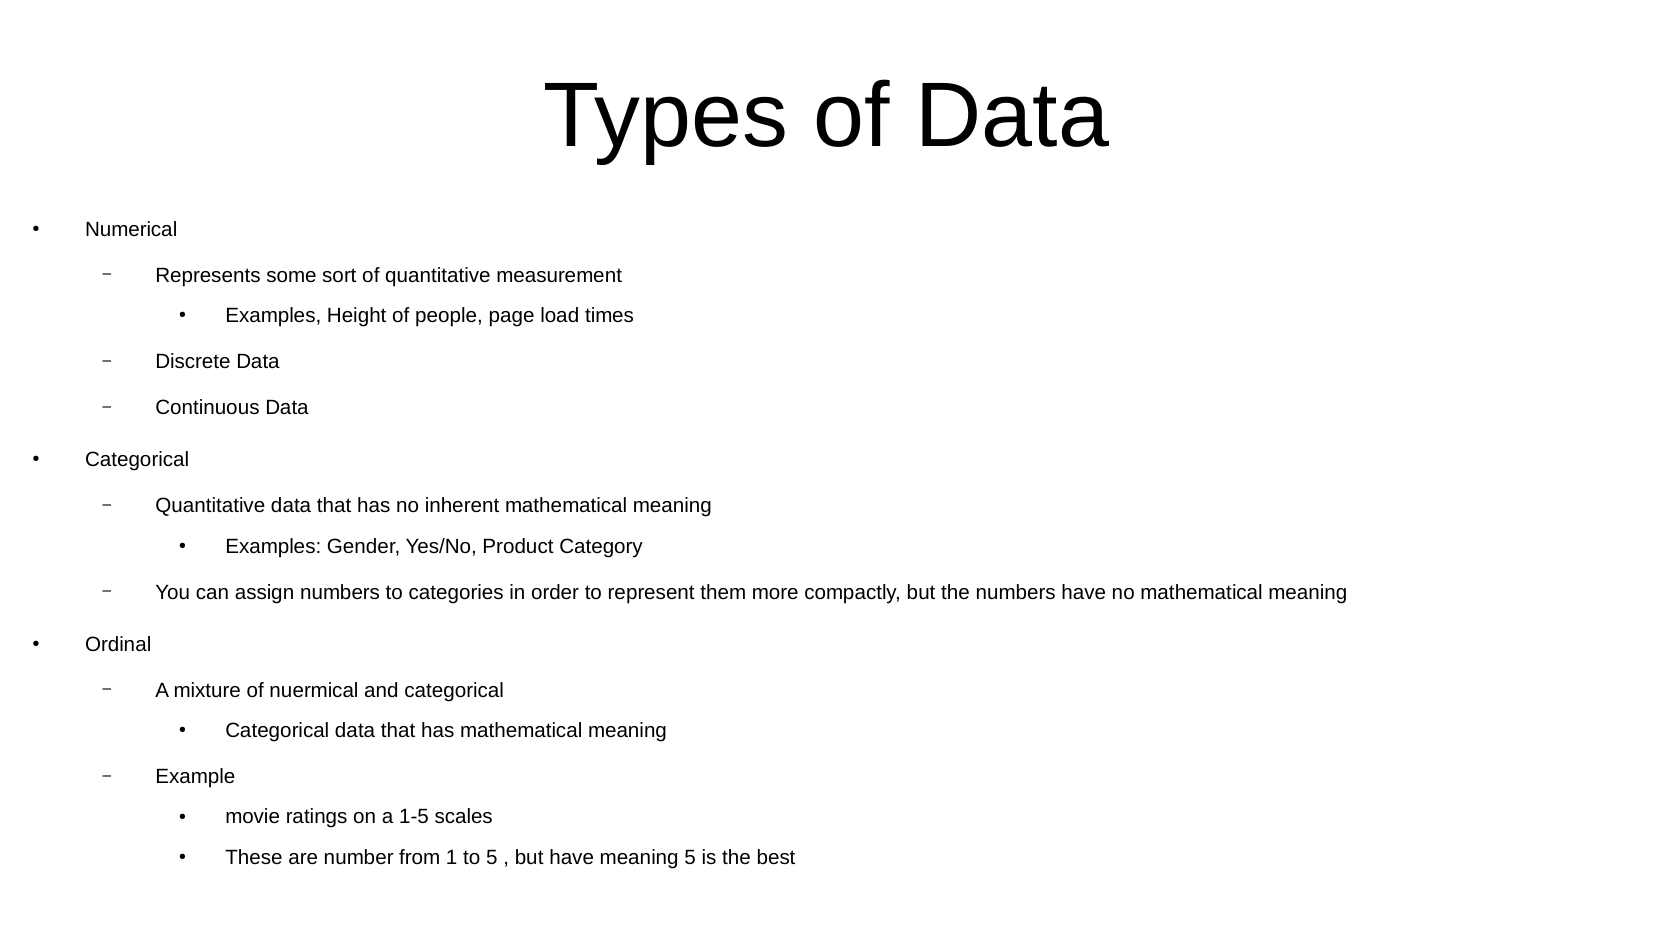

# Types of Data
Numerical
Represents some sort of quantitative measurement
Examples, Height of people, page load times
Discrete Data
Continuous Data
Categorical
Quantitative data that has no inherent mathematical meaning
Examples: Gender, Yes/No, Product Category
You can assign numbers to categories in order to represent them more compactly, but the numbers have no mathematical meaning
Ordinal
A mixture of nuermical and categorical
Categorical data that has mathematical meaning
Example
movie ratings on a 1-5 scales
These are number from 1 to 5 , but have meaning 5 is the best